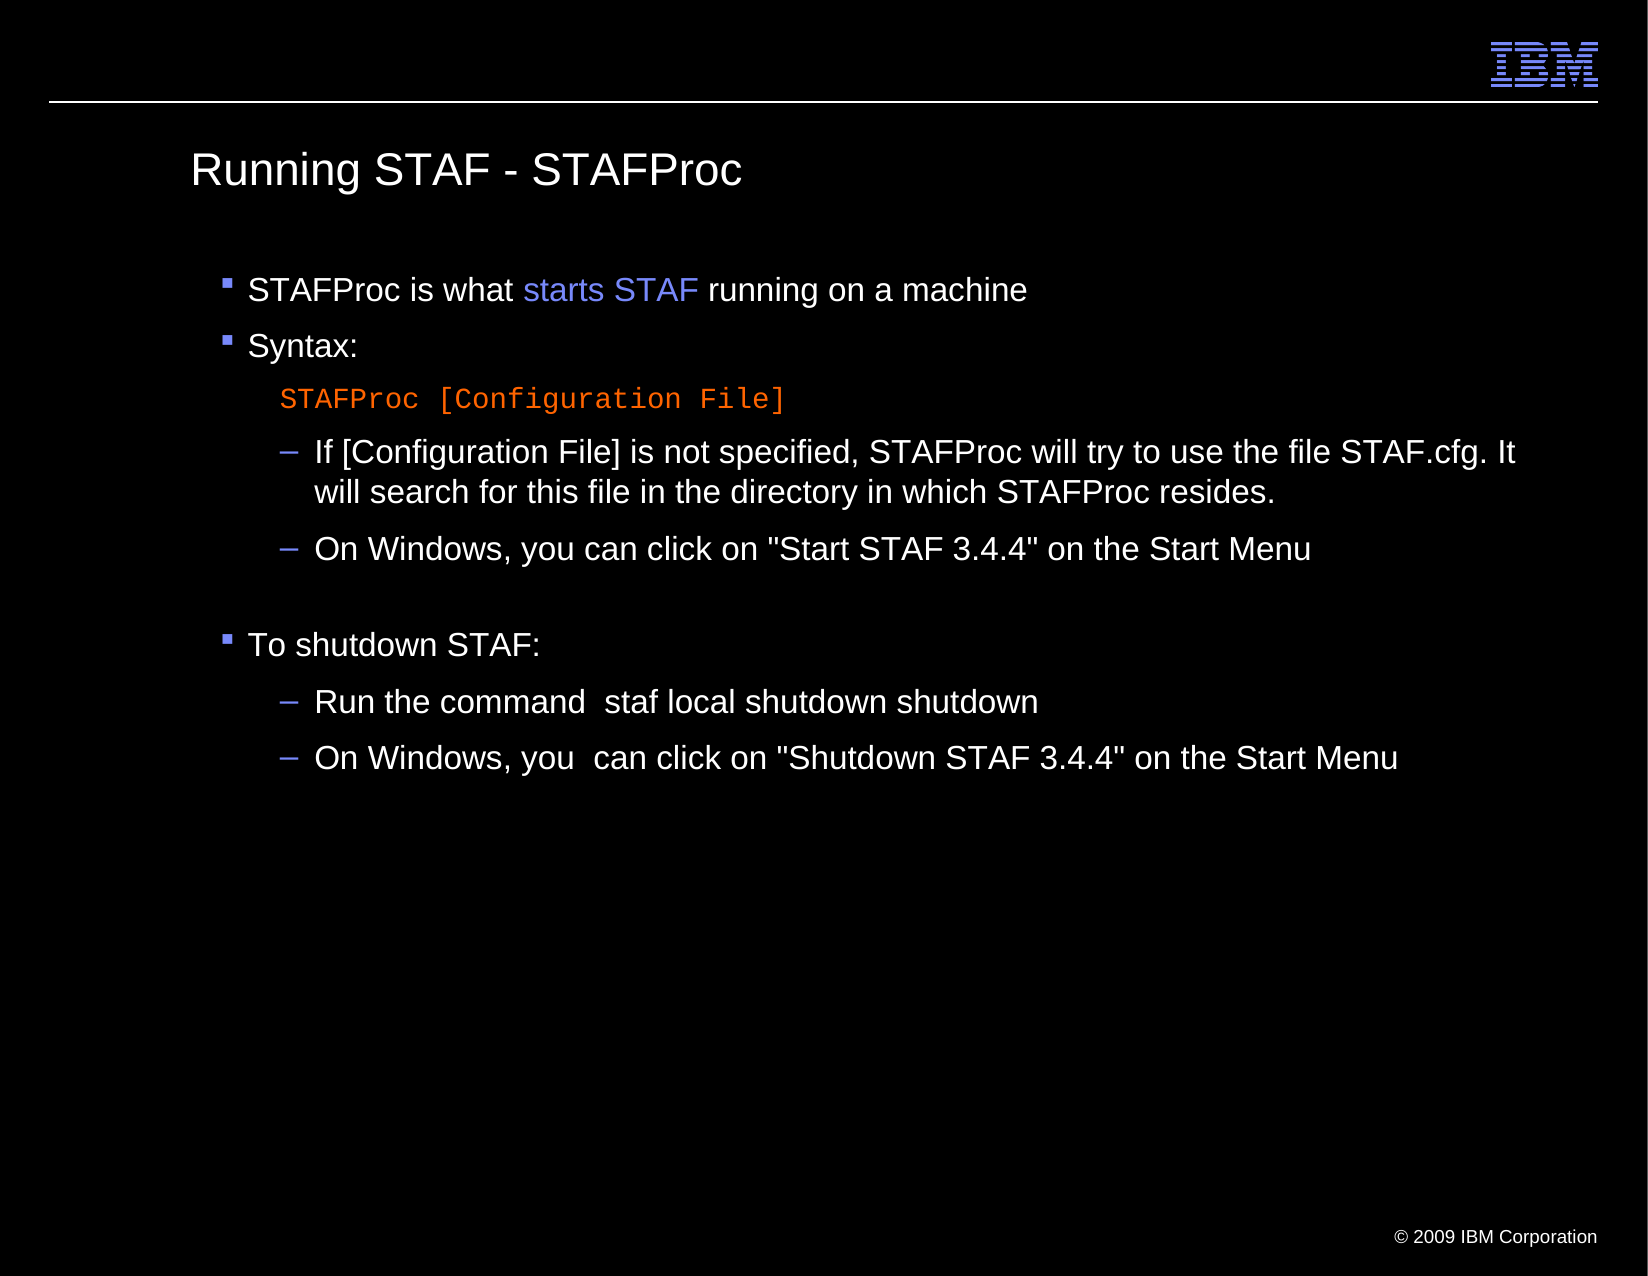

# Running STAF - STAFProc
STAFProc is what starts STAF running on a machine
Syntax:
STAFProc [Configuration File]
If [Configuration File] is not specified, STAFProc will try to use the file STAF.cfg. It will search for this file in the directory in which STAFProc resides.
On Windows, you can click on "Start STAF 3.4.4" on the Start Menu
To shutdown STAF:
Run the command staf local shutdown shutdown
On Windows, you can click on "Shutdown STAF 3.4.4" on the Start Menu